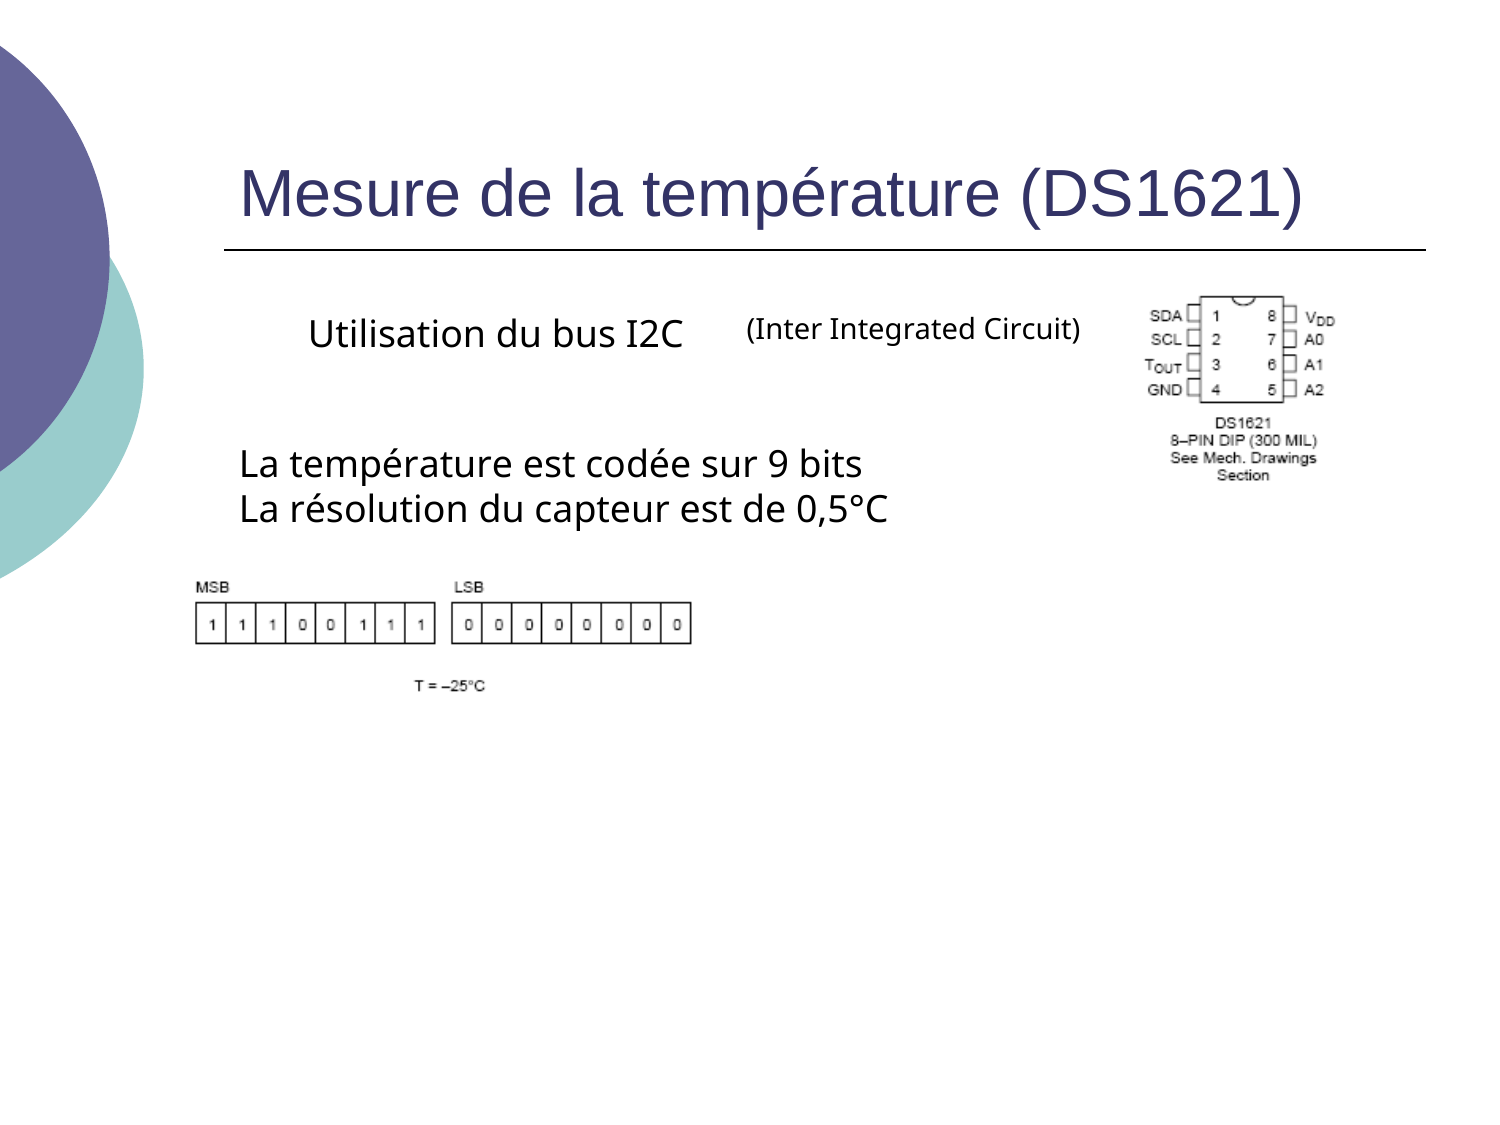

# Mesure de la température (DS1621)
Utilisation du bus I2C
(Inter Integrated Circuit)
La température est codée sur 9 bits
La résolution du capteur est de 0,5°C